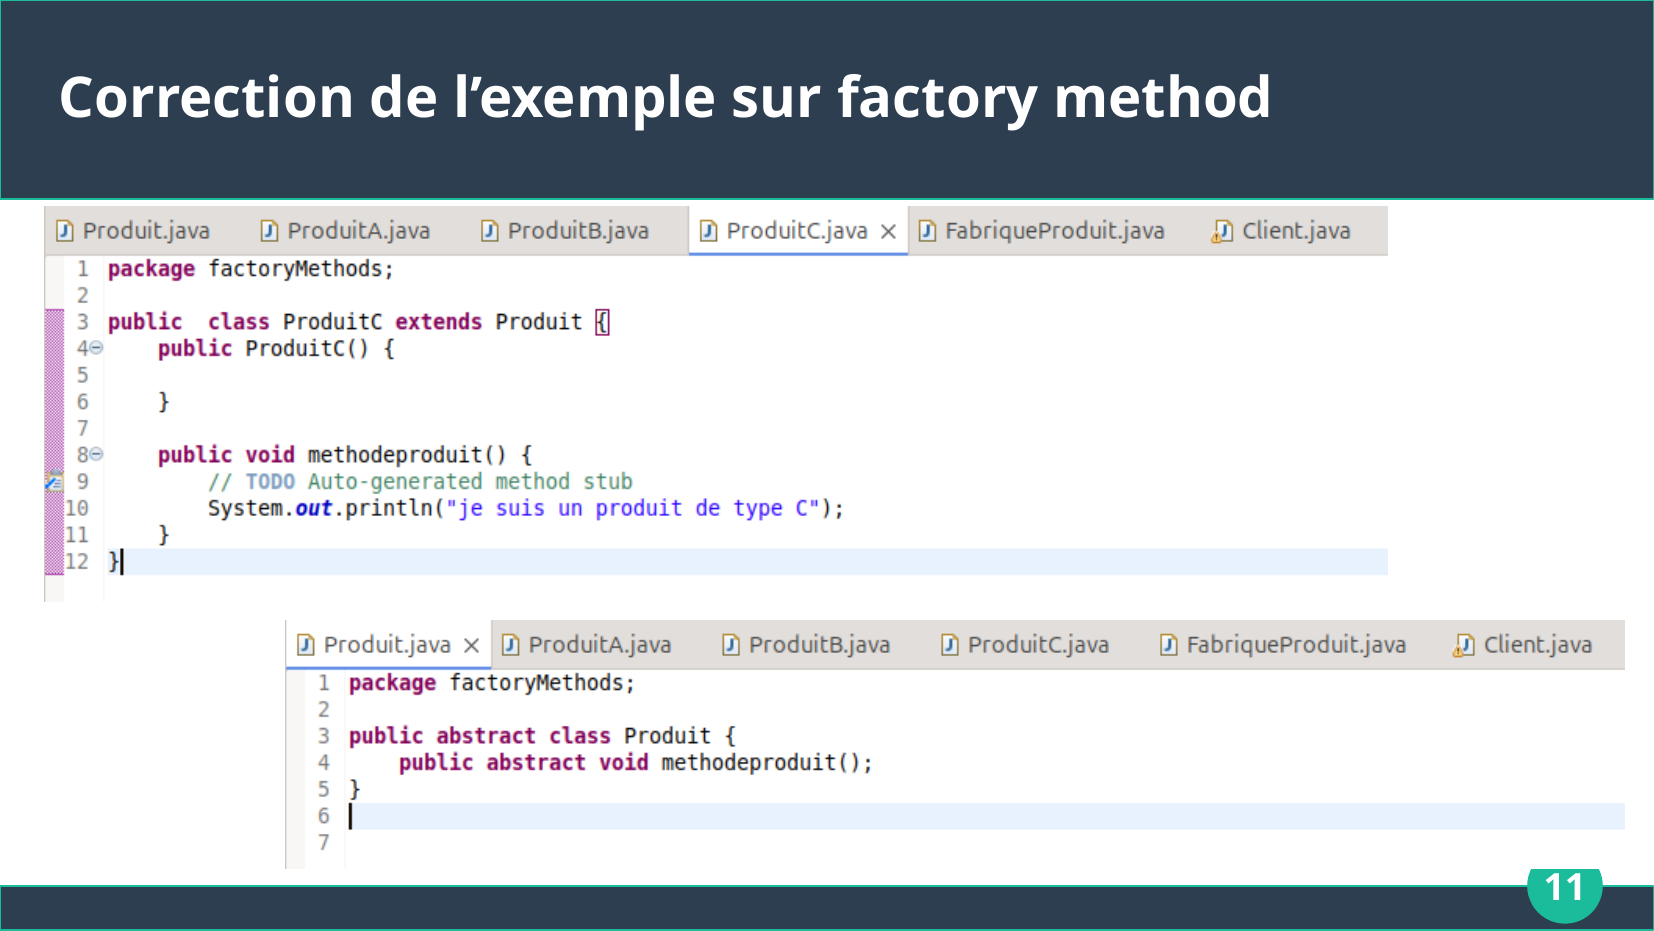

# Correction de l’exemple sur factory method
11